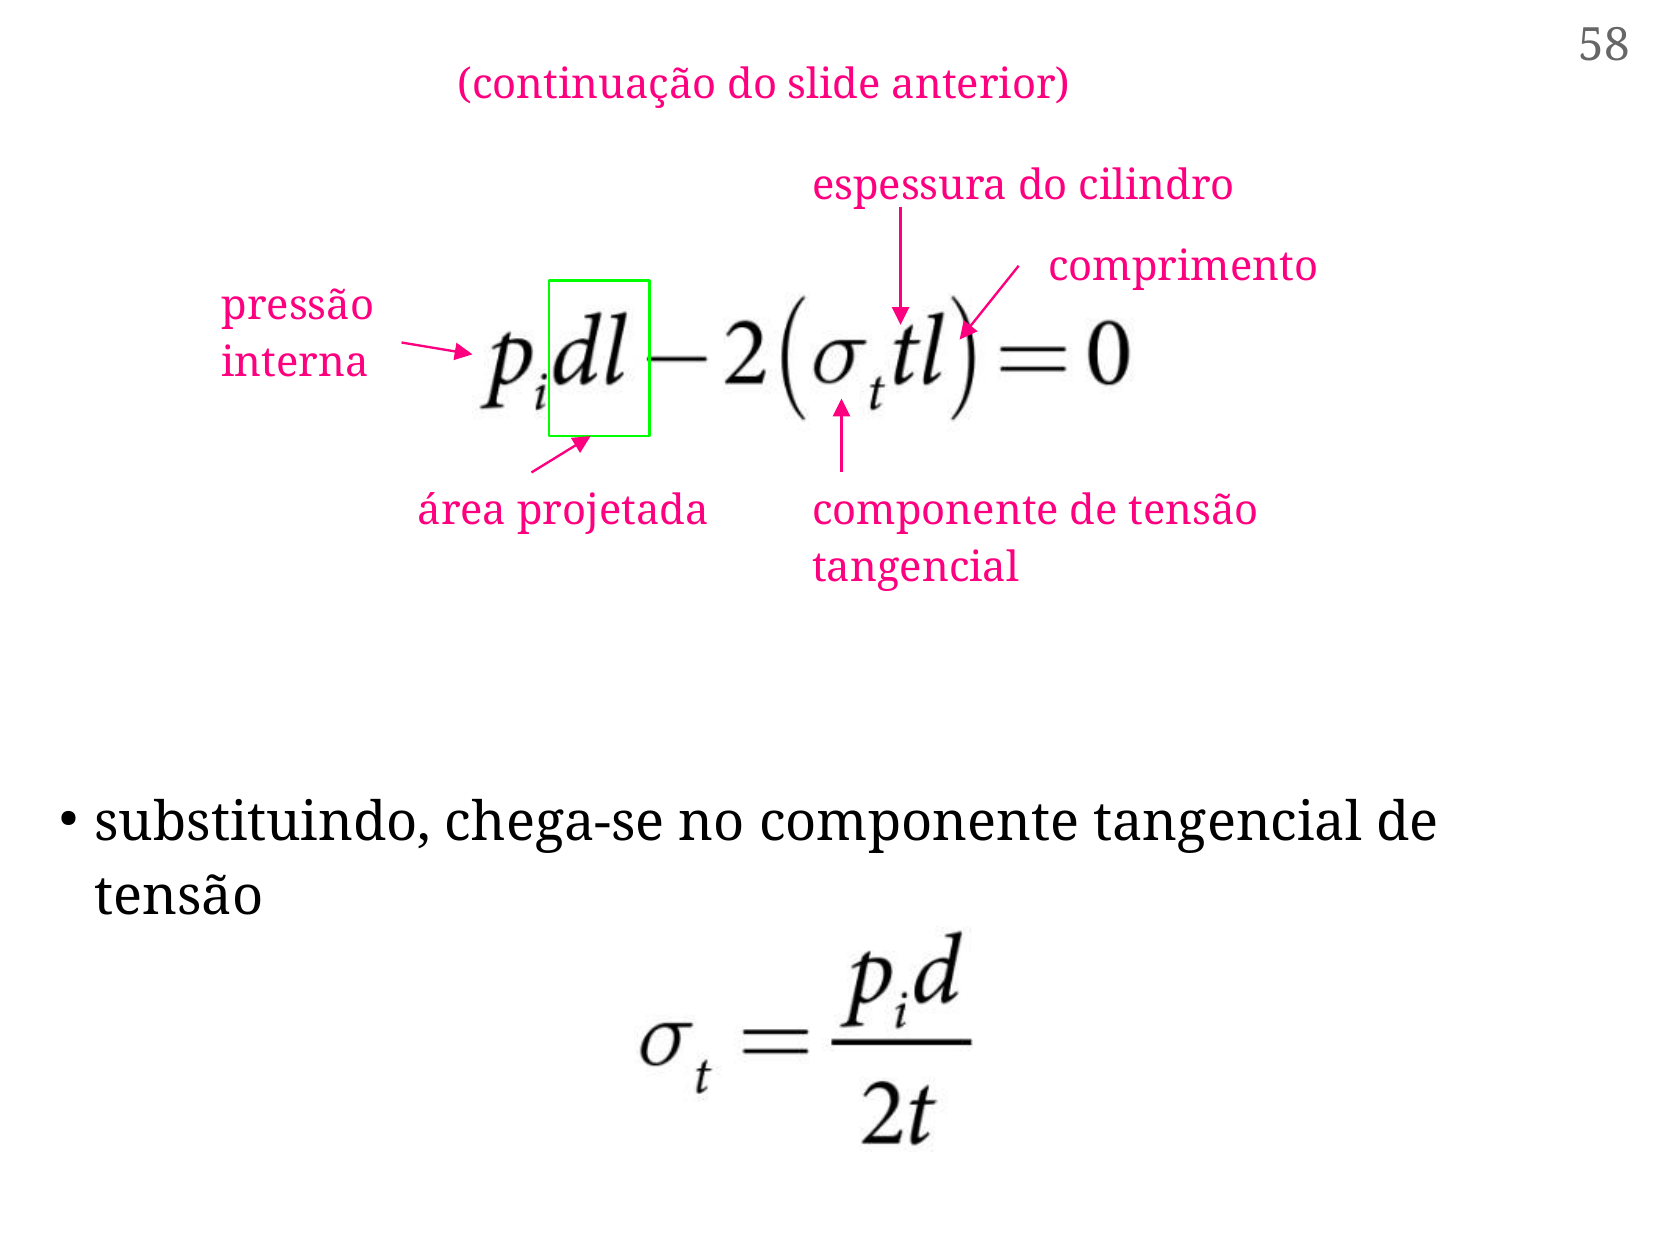

58
#
(continuação do slide anterior)
espessura do cilindro
comprimento
pressão interna
área projetada
componente de tensão tangencial
substituindo, chega-se no componente tangencial de tensão